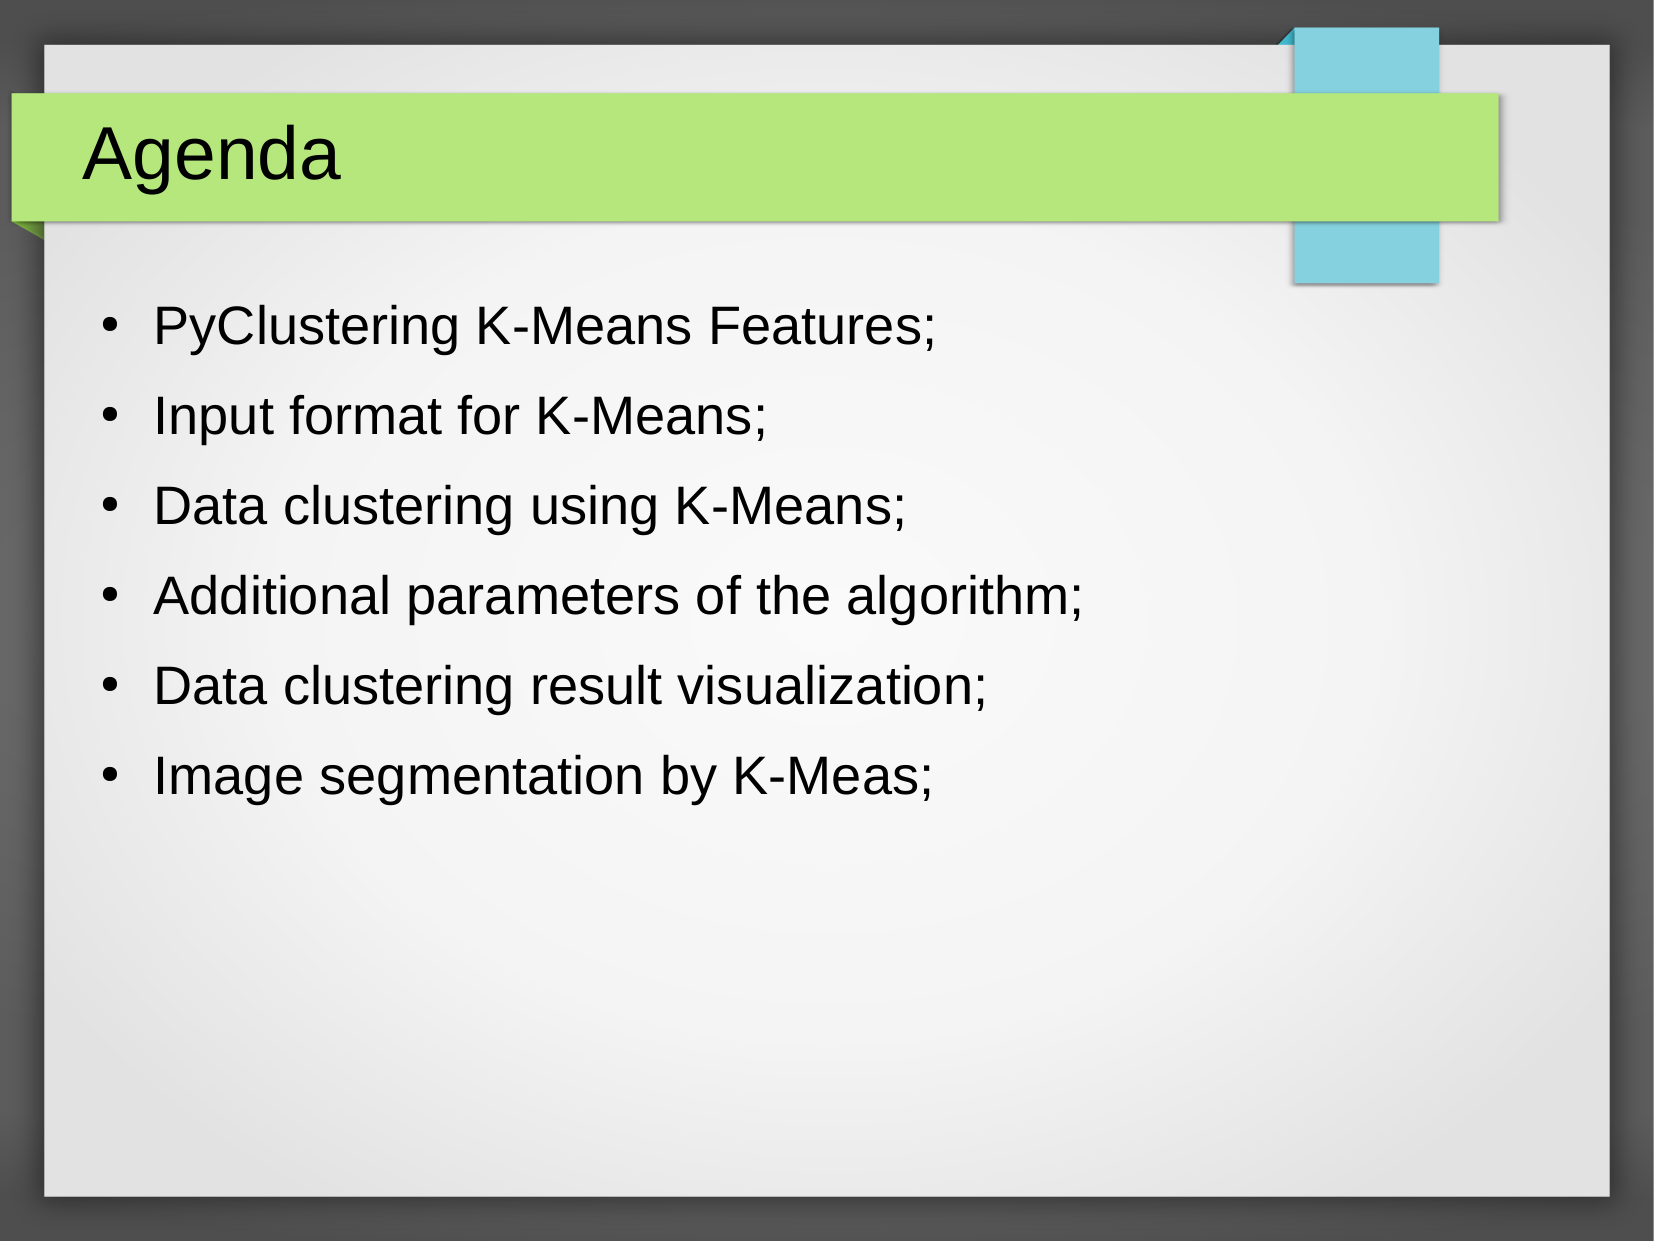

# Agenda
PyClustering K-Means Features;
Input format for K-Means;
Data clustering using K-Means;
Additional parameters of the algorithm;
Data clustering result visualization;
Image segmentation by K-Meas;